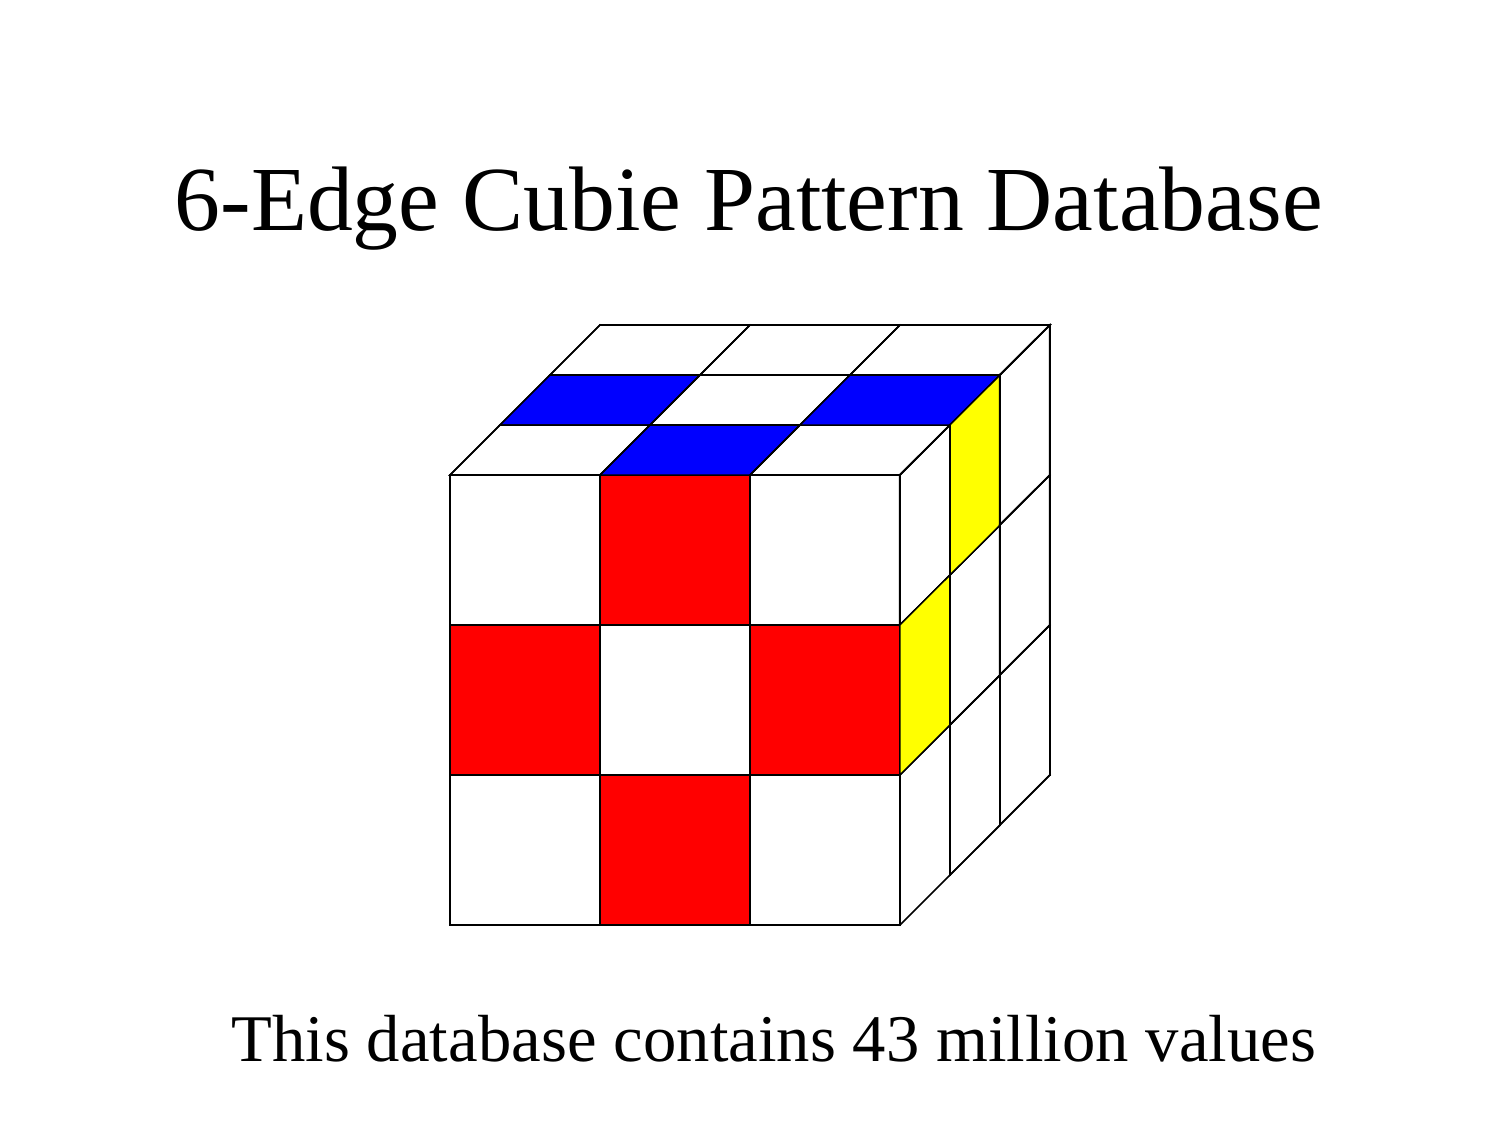

# 6-Edge Cubie Pattern Database
This database contains 43 million values